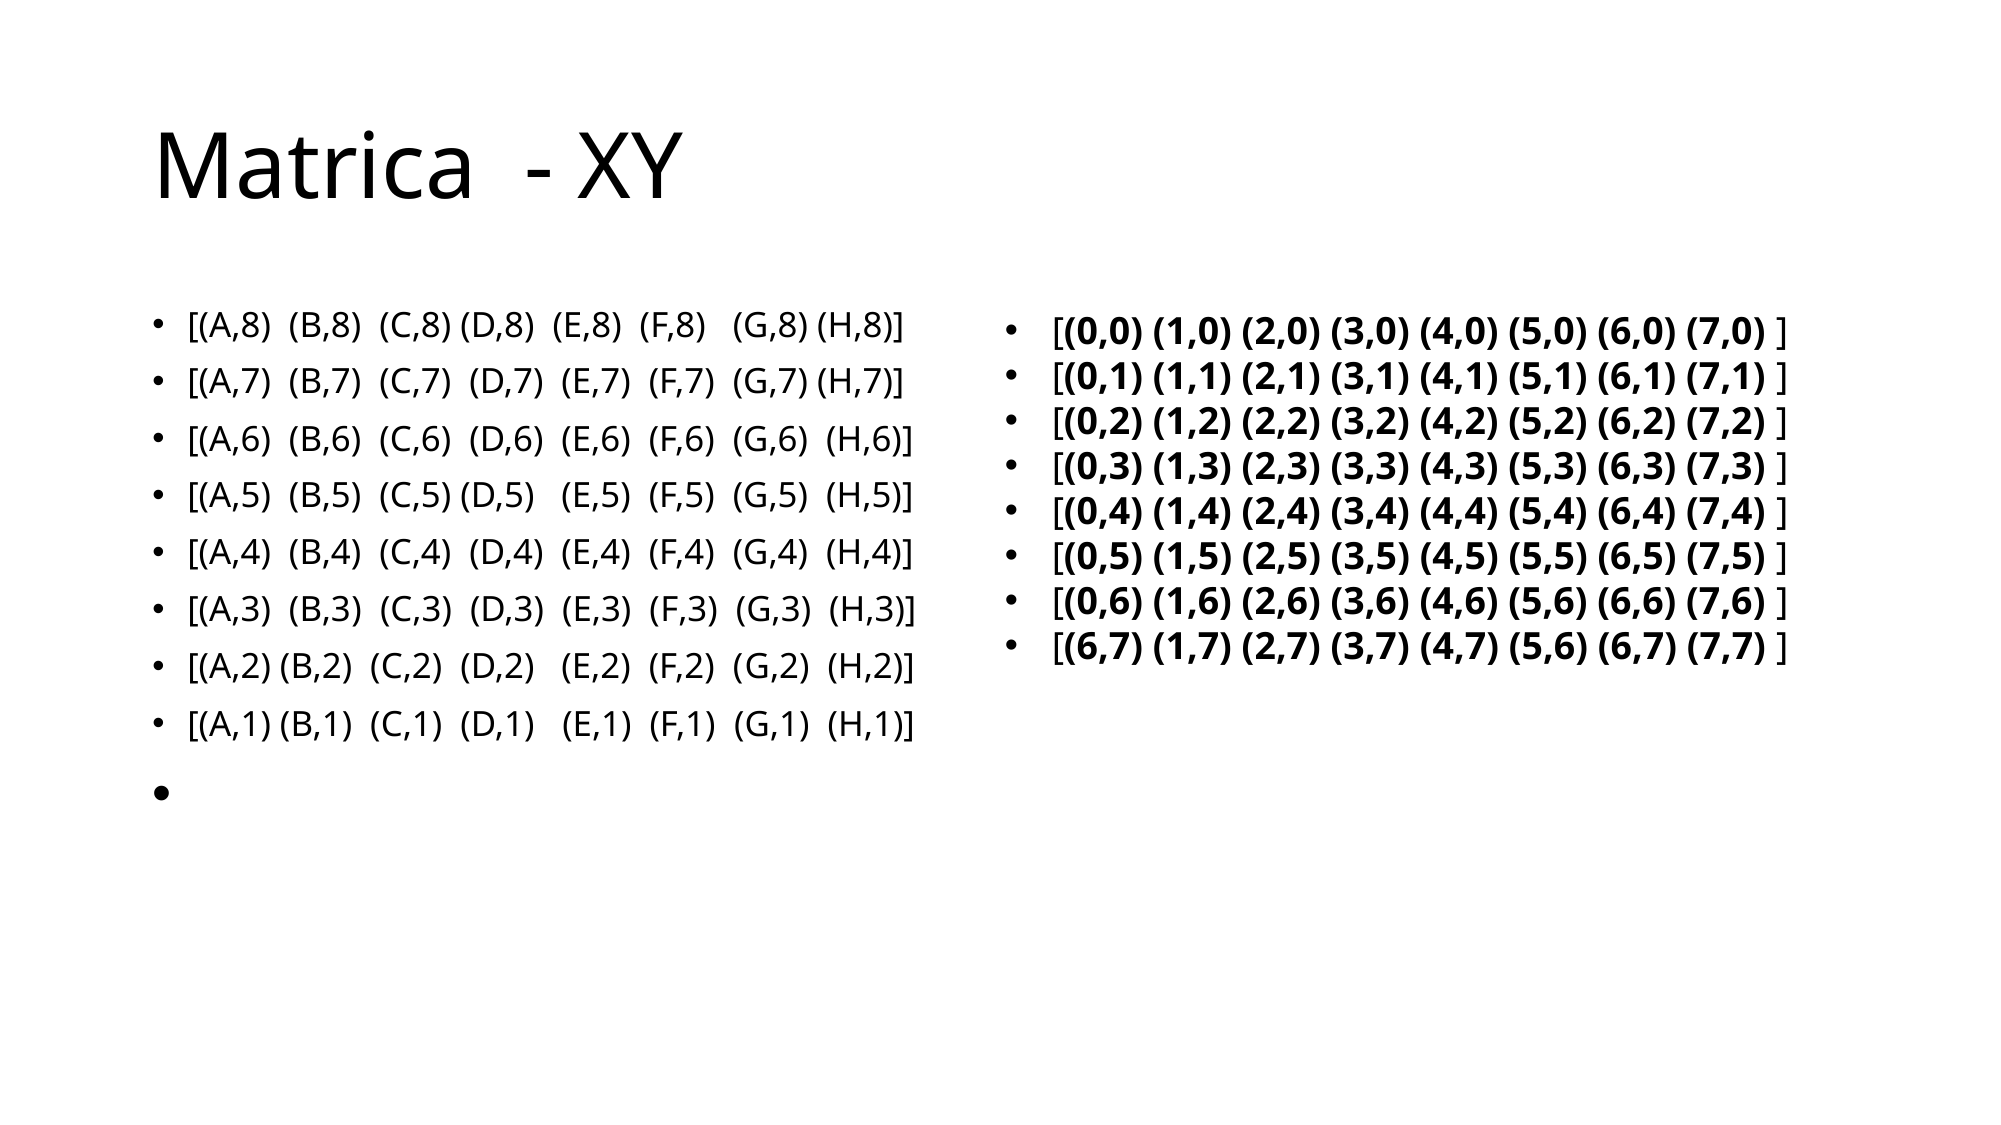

# Matrica  - XY
[(0,0) (1,0) (2,0) (3,0) (4,0) (5,0) (6,0) (7,0) ]
[(0,1) (1,1) (2,1) (3,1) (4,1) (5,1) (6,1) (7,1) ]
[(0,2) (1,2) (2,2) (3,2) (4,2) (5,2) (6,2) (7,2) ]
[(0,3) (1,3) (2,3) (3,3) (4,3) (5,3) (6,3) (7,3) ]
[(0,4) (1,4) (2,4) (3,4) (4,4) (5,4) (6,4) (7,4) ]
[(0,5) (1,5) (2,5) (3,5) (4,5) (5,5) (6,5) (7,5) ]
[(0,6) (1,6) (2,6) (3,6) (4,6) (5,6) (6,6) (7,6) ]
[(6,7) (1,7) (2,7) (3,7) (4,7) (5,6) (6,7) (7,7) ]
[(A,8)  (B,8)  (C,8) (D,8)  (E,8)  (F,8)   (G,8) (H,8)]
[(A,7)  (B,7)  (C,7)  (D,7)  (E,7)  (F,7)  (G,7) (H,7)]
[(A,6)  (B,6)  (C,6)  (D,6)  (E,6)  (F,6)  (G,6)  (H,6)]
[(A,5)  (B,5)  (C,5) (D,5)   (E,5)  (F,5)  (G,5)  (H,5)]
[(A,4)  (B,4)  (C,4)  (D,4)  (E,4)  (F,4)  (G,4)  (H,4)]
[(A,3)  (B,3)  (C,3)  (D,3)  (E,3)  (F,3)  (G,3)  (H,3)]
[(A,2) (B,2)  (C,2)  (D,2)   (E,2)  (F,2)  (G,2)  (H,2)]
[(A,1) (B,1)  (C,1)  (D,1)   (E,1)  (F,1)  (G,1)  (H,1)]